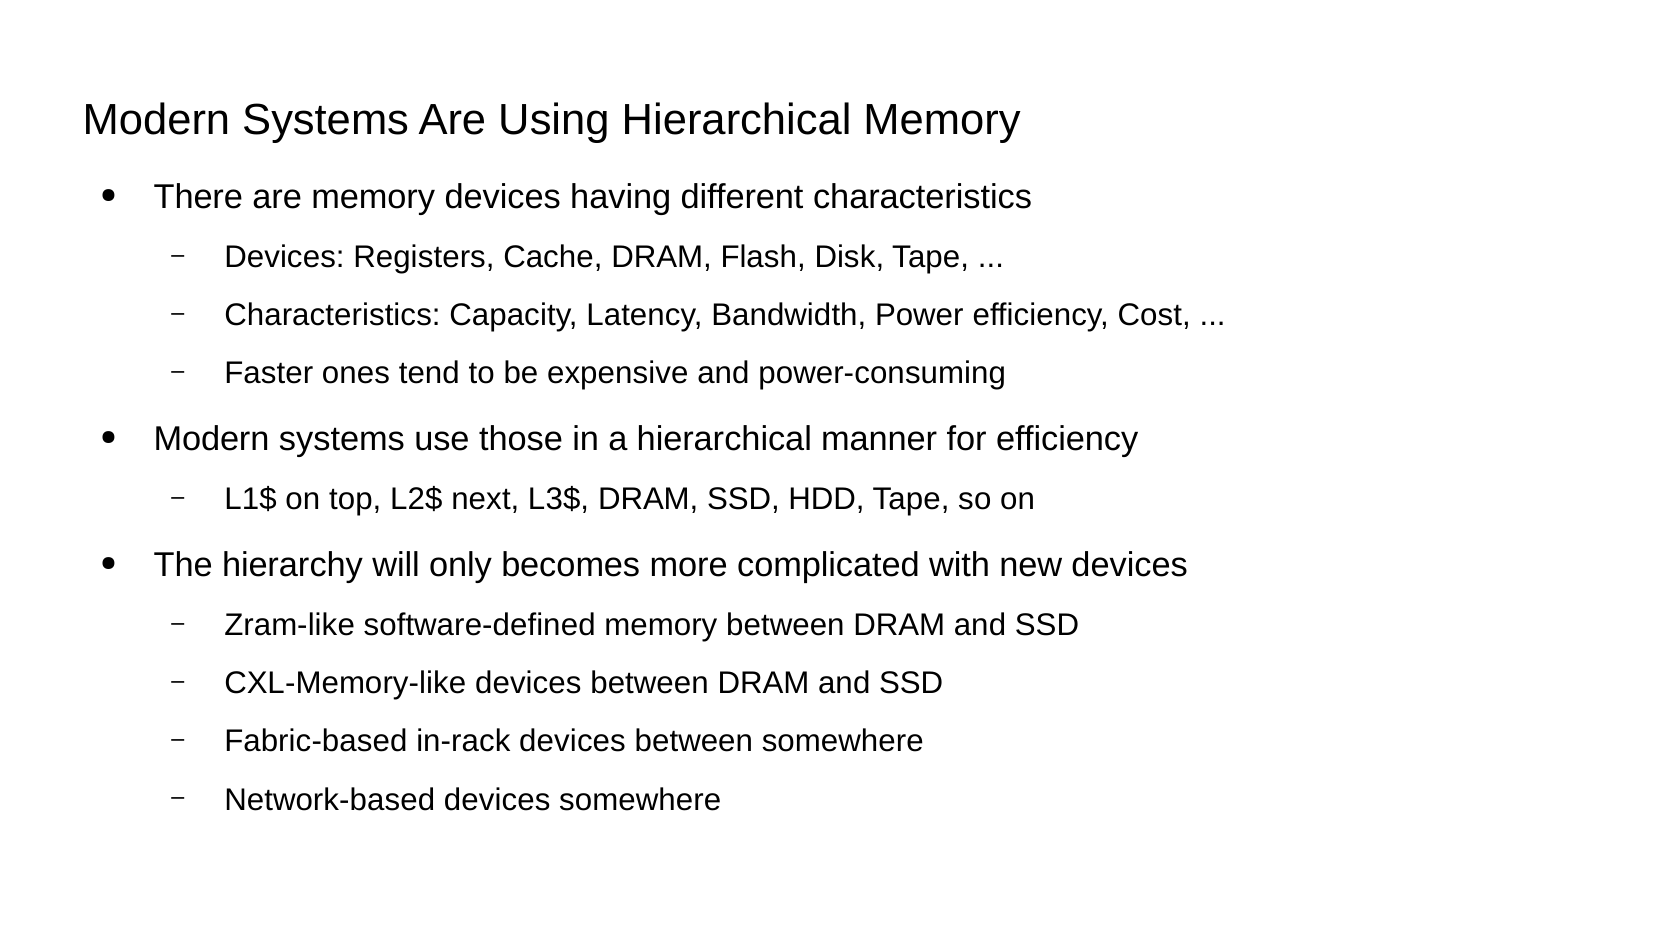

# Modern Systems Are Using Hierarchical Memory
There are memory devices having different characteristics
Devices: Registers, Cache, DRAM, Flash, Disk, Tape, ...
Characteristics: Capacity, Latency, Bandwidth, Power efficiency, Cost, ...
Faster ones tend to be expensive and power-consuming
Modern systems use those in a hierarchical manner for efficiency
L1$ on top, L2$ next, L3$, DRAM, SSD, HDD, Tape, so on
The hierarchy will only becomes more complicated with new devices
Zram-like software-defined memory between DRAM and SSD
CXL-Memory-like devices between DRAM and SSD
Fabric-based in-rack devices between somewhere
Network-based devices somewhere